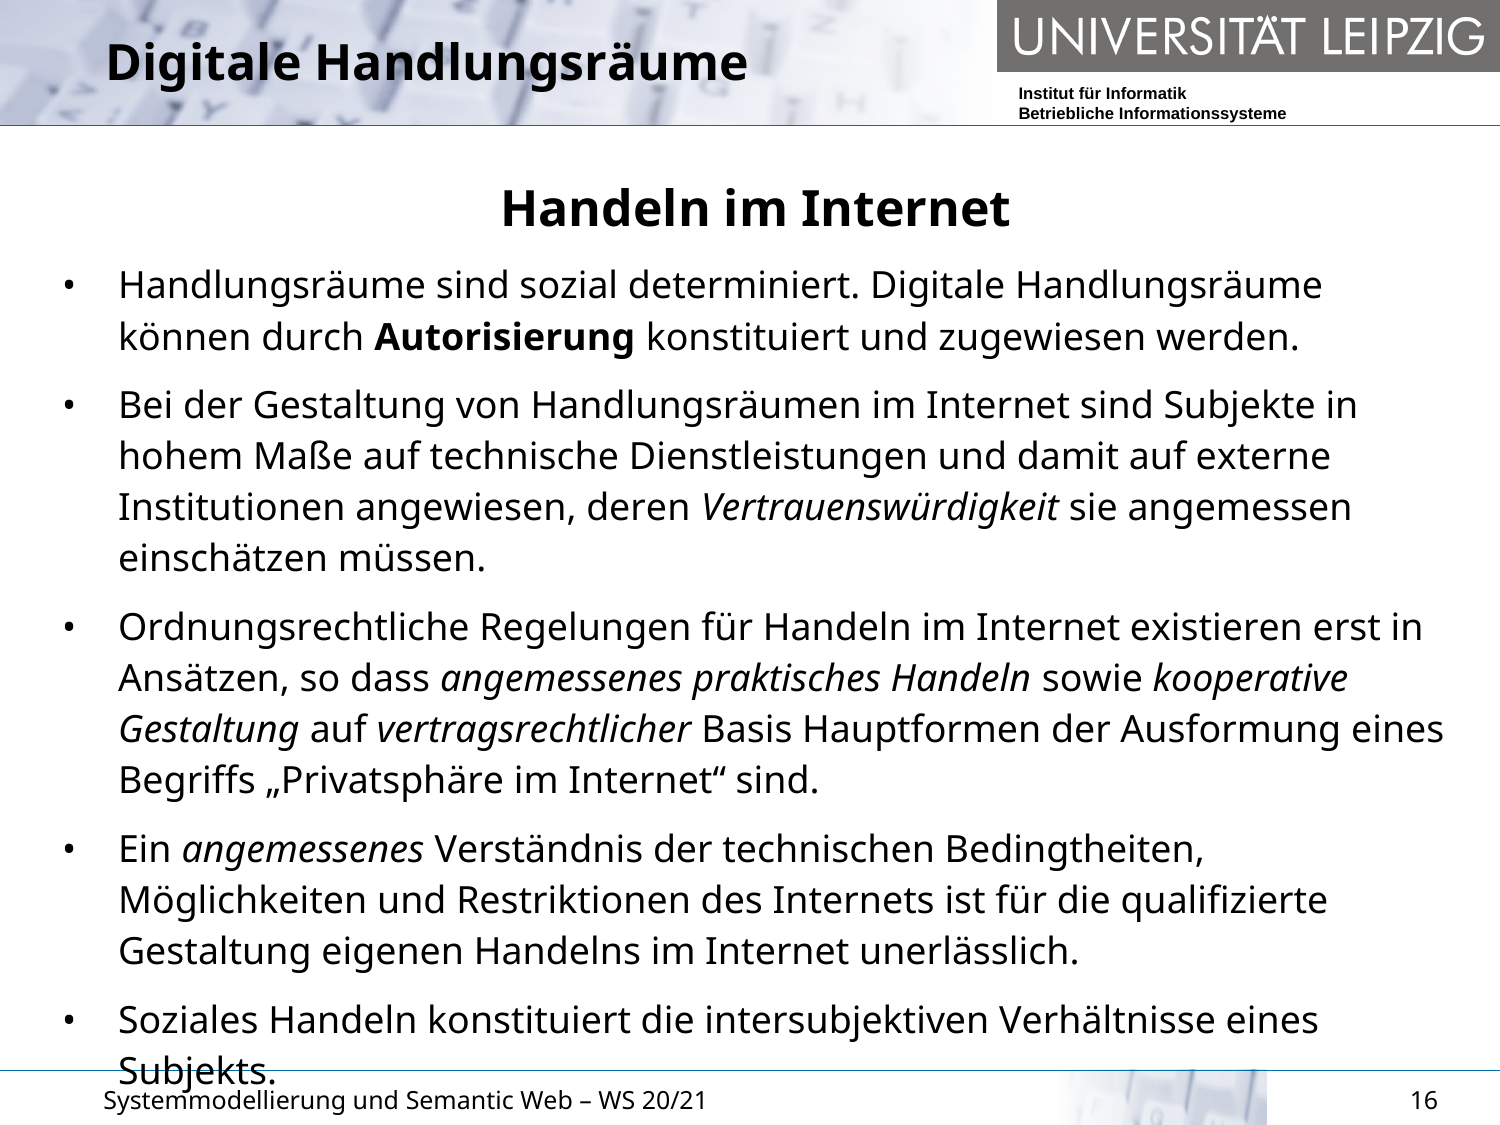

Digitale Handlungsräume
# Handeln im Internet
Handlungsräume sind sozial determiniert. Digitale Handlungsräume können durch Autorisierung konstituiert und zugewiesen werden.
Bei der Gestaltung von Handlungsräumen im Internet sind Subjekte in hohem Maße auf technische Dienstleistungen und damit auf externe Institutionen angewiesen, deren Vertrauenswürdigkeit sie angemessen einschätzen müssen.
Ordnungsrechtliche Regelungen für Handeln im Internet existieren erst in Ansätzen, so dass angemessenes praktisches Handeln sowie kooperative Gestaltung auf vertragsrechtlicher Basis Hauptformen der Ausformung eines Begriffs „Privatsphäre im Internet“ sind.
Ein angemessenes Verständnis der technischen Bedingtheiten, Möglichkeiten und Restriktionen des Internets ist für die qualifizierte Gestaltung eigenen Handelns im Internet unerlässlich.
Soziales Handeln konstituiert die intersubjektiven Verhältnisse eines Subjekts.
Systemmodellierung und Semantic Web – WS 20/21
16